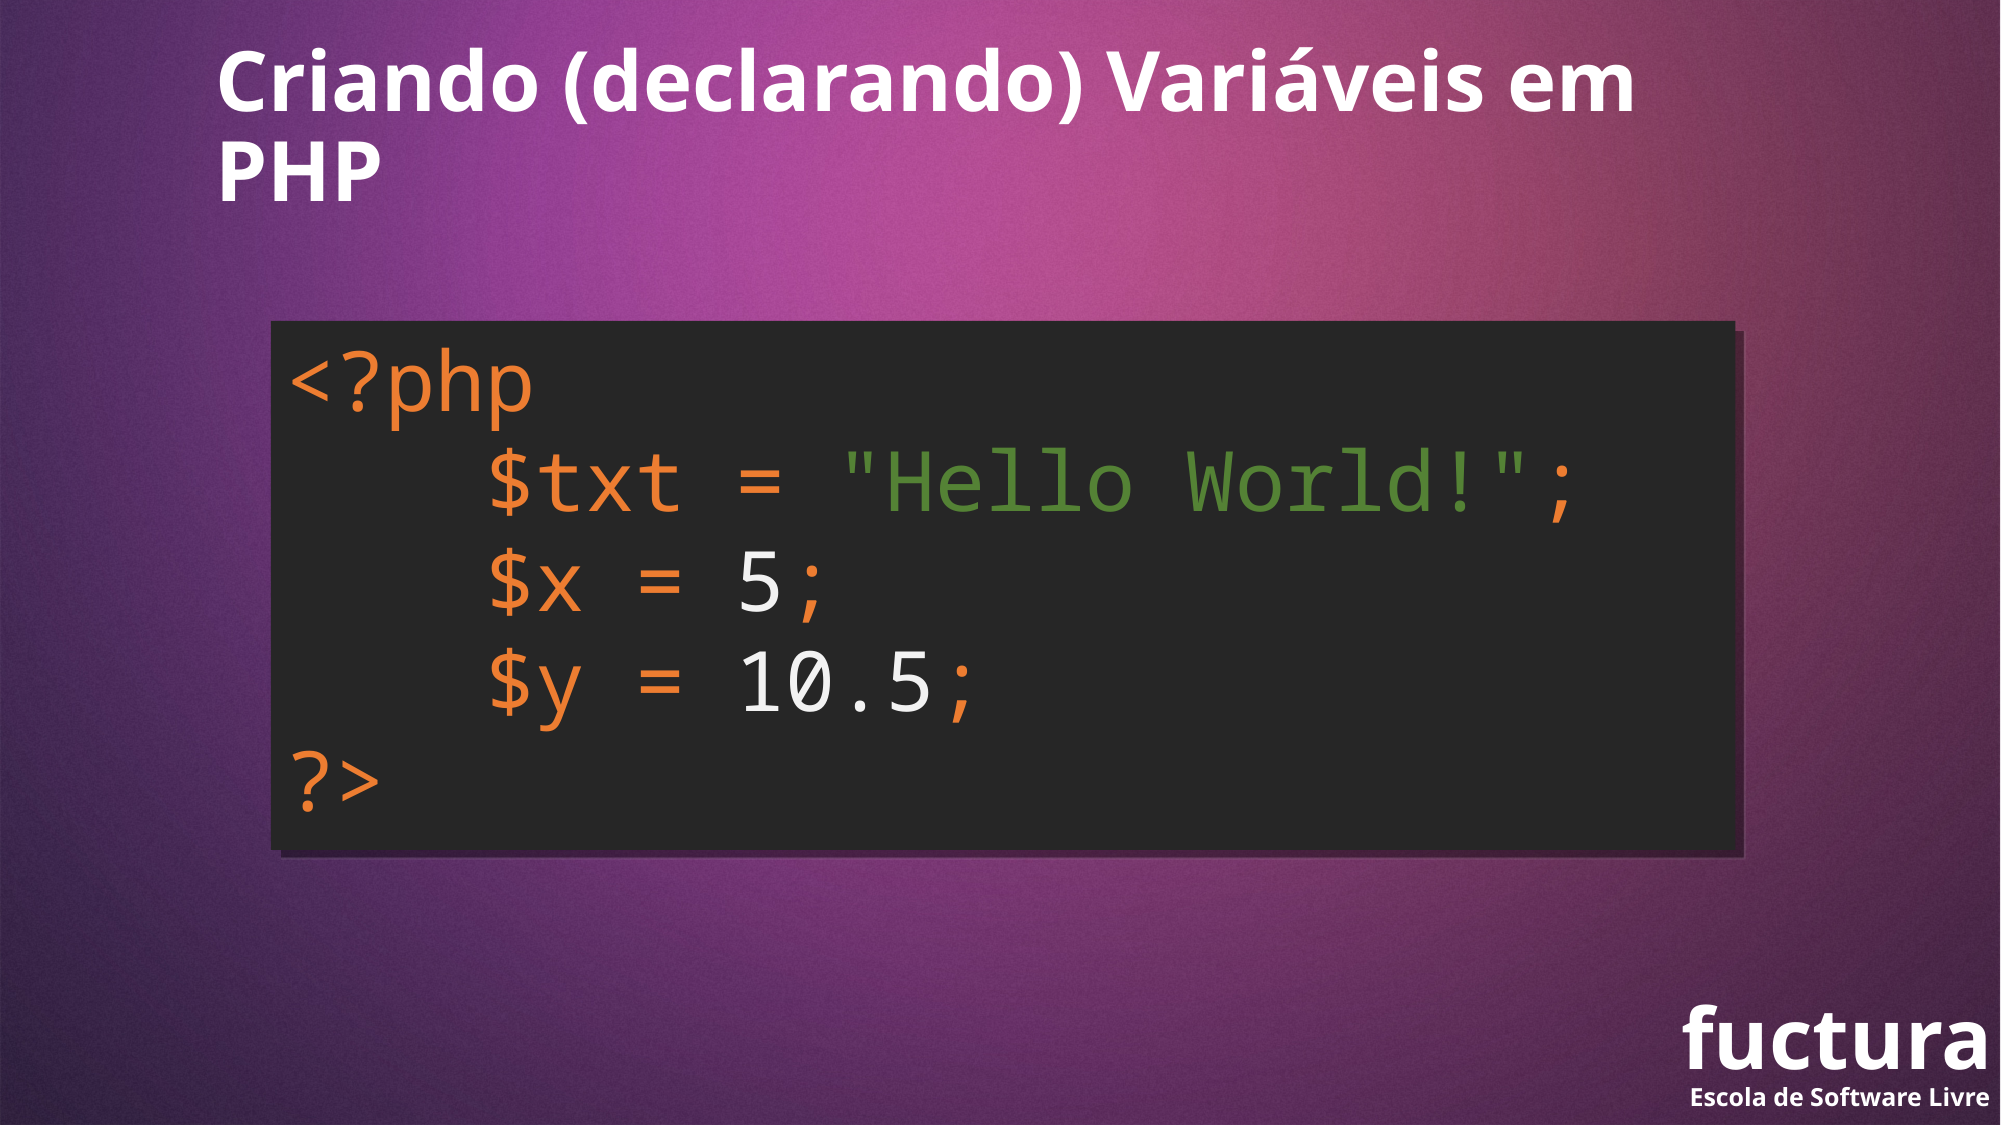

Criando (declarando) Variáveis em PHP
<?php
 $txt = "Hello World!";
 $x = 5;
 $y = 10.5;
?>
fuctura
Escola de Software Livre